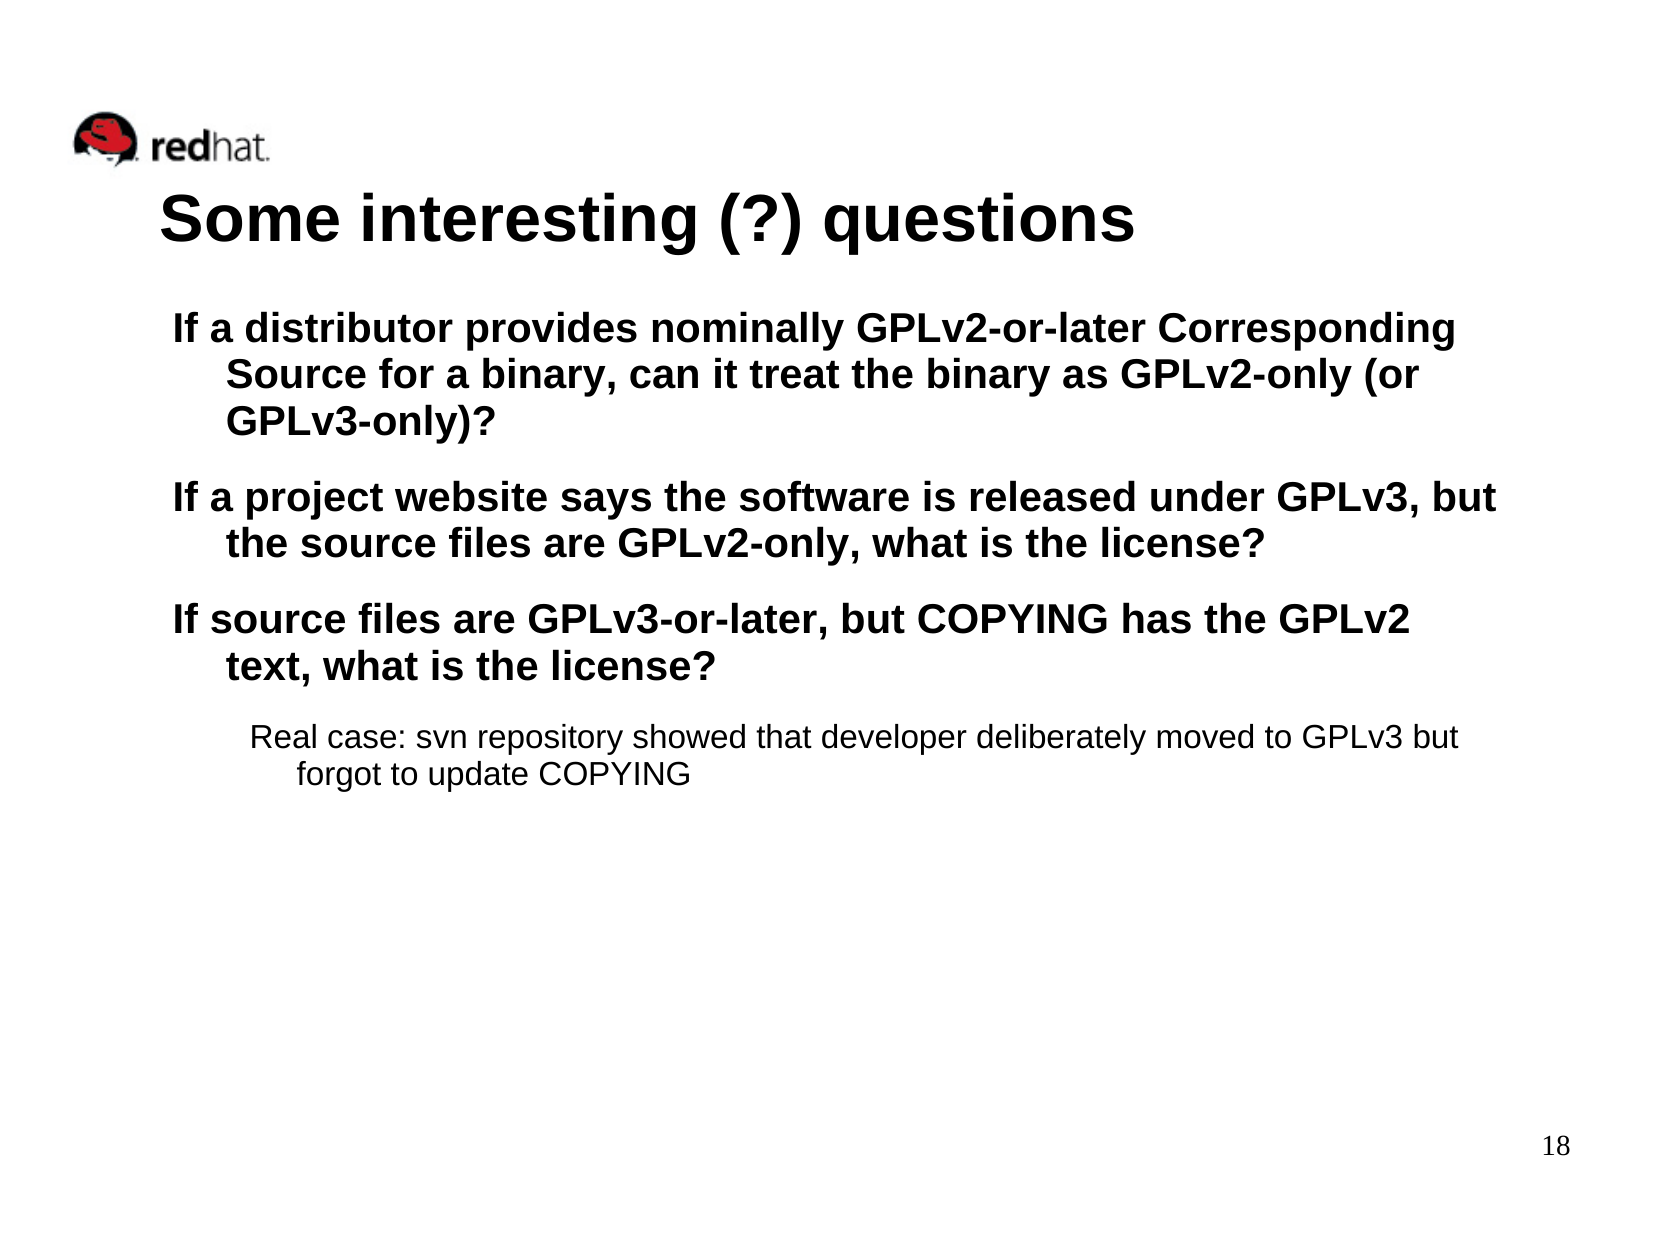

# Some interesting (?) questions
If a distributor provides nominally GPLv2-or-later Corresponding Source for a binary, can it treat the binary as GPLv2-only (or GPLv3-only)?
If a project website says the software is released under GPLv3, but the source files are GPLv2-only, what is the license?
If source files are GPLv3-or-later, but COPYING has the GPLv2 text, what is the license?
Real case: svn repository showed that developer deliberately moved to GPLv3 but forgot to update COPYING
18